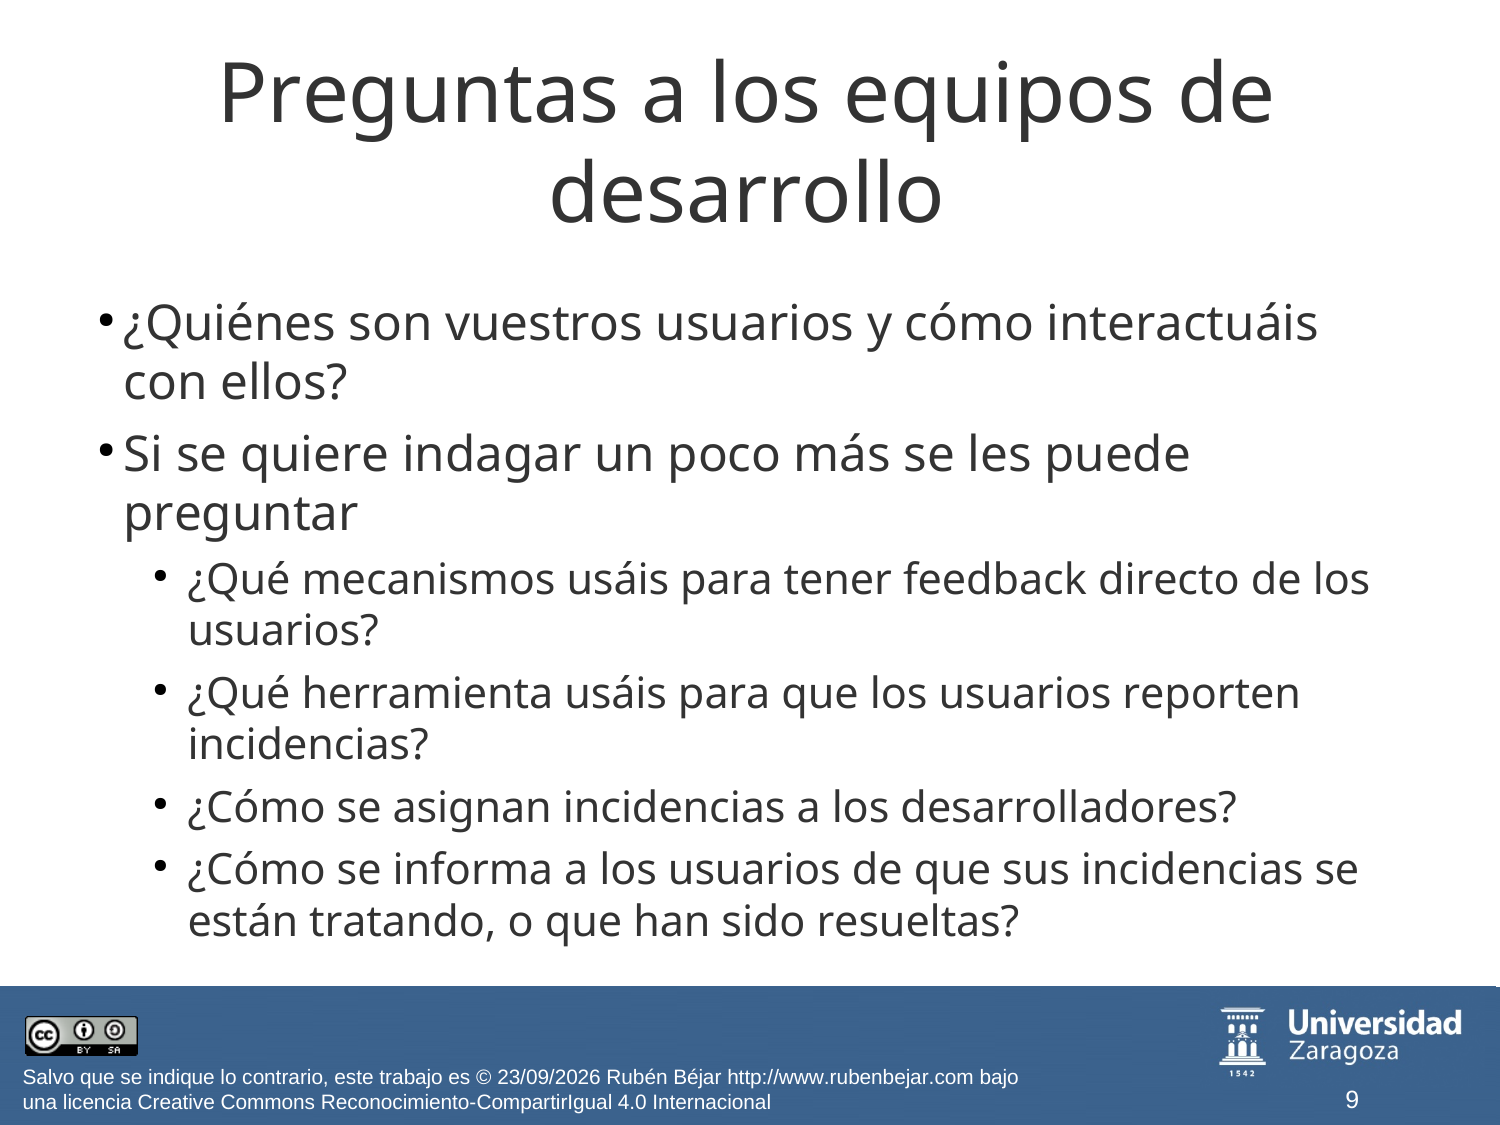

# Preguntas a los equipos de desarrollo
¿Quiénes son vuestros usuarios y cómo interactuáis con ellos?
Si se quiere indagar un poco más se les puede preguntar
¿Qué mecanismos usáis para tener feedback directo de los usuarios?
¿Qué herramienta usáis para que los usuarios reporten incidencias?
¿Cómo se asignan incidencias a los desarrolladores?
¿Cómo se informa a los usuarios de que sus incidencias se están tratando, o que han sido resueltas?